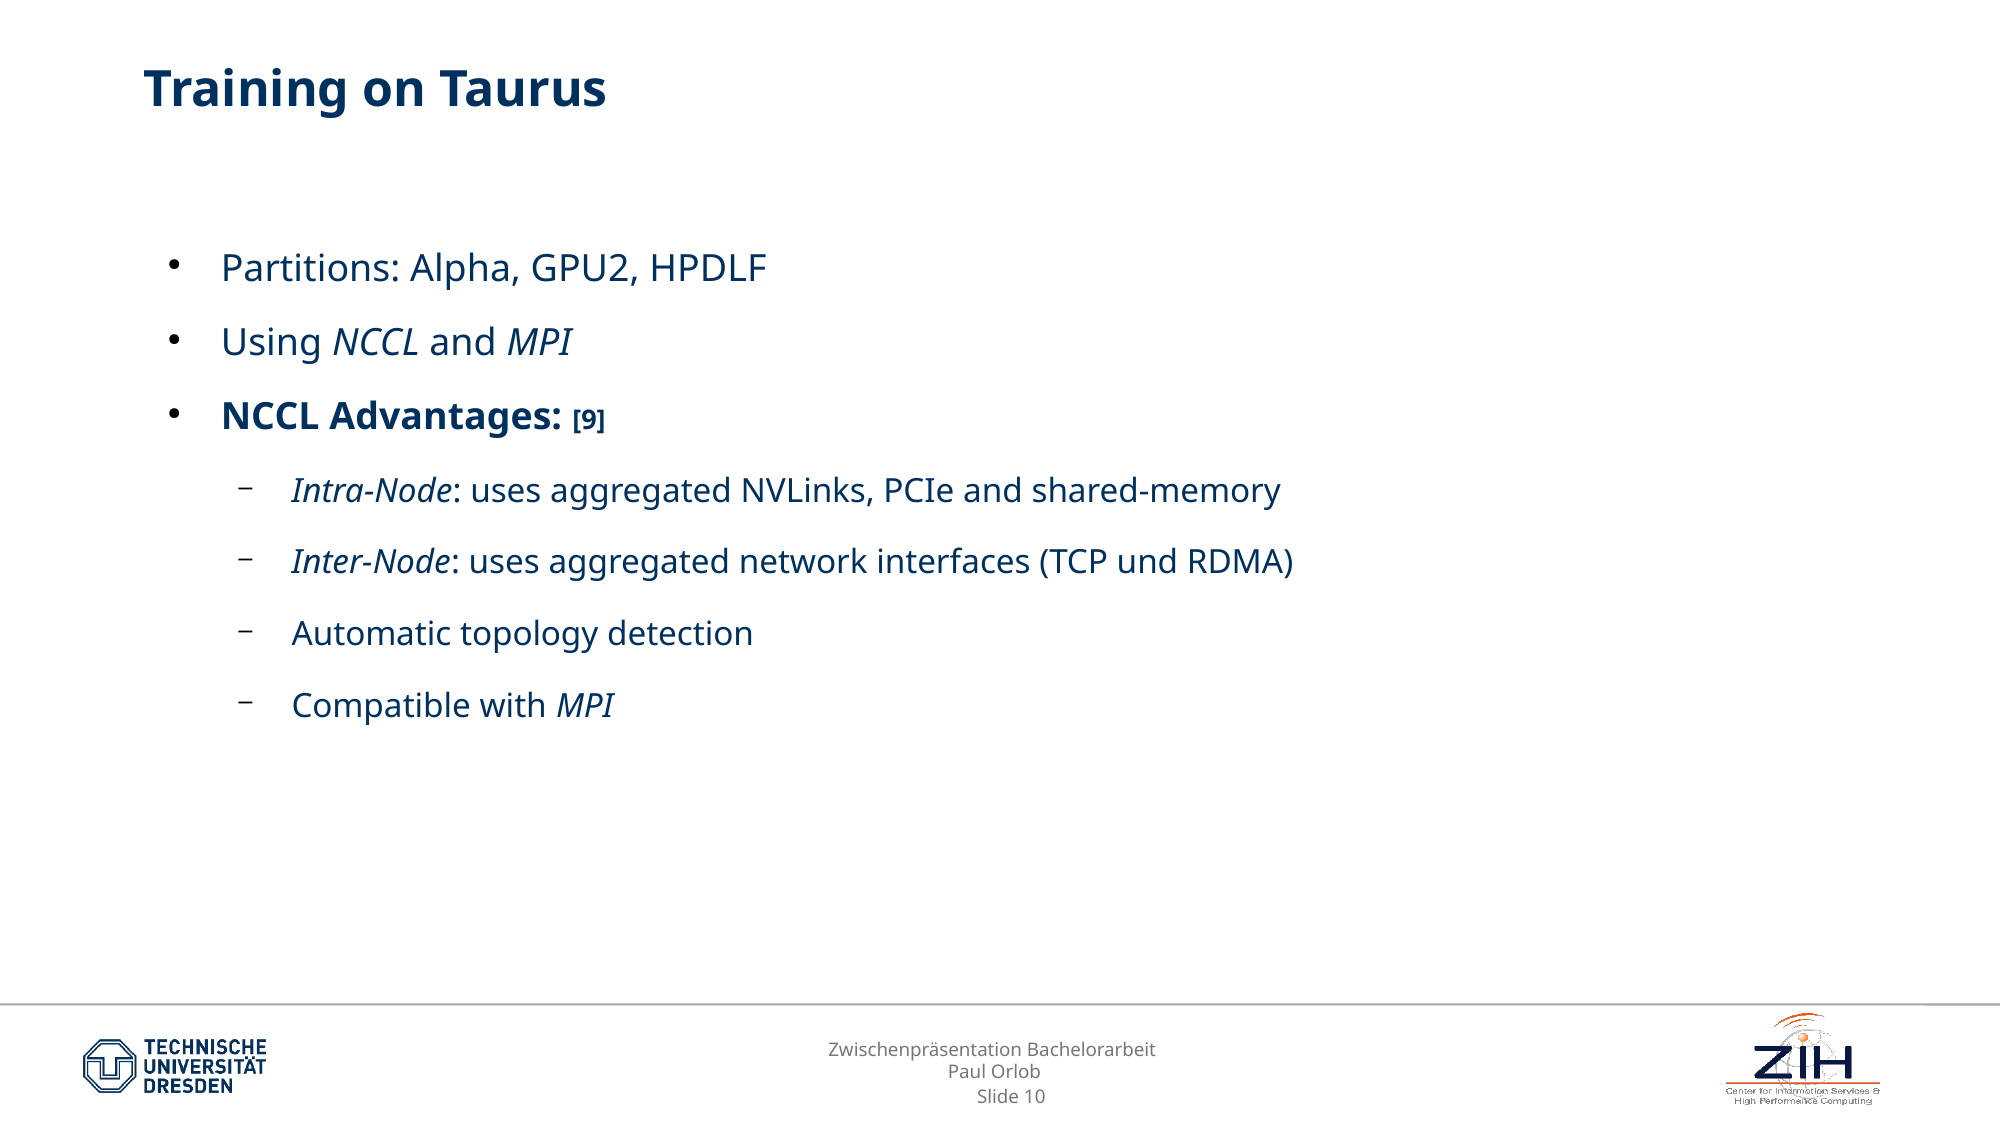

Training on Taurus
# Partitions: Alpha, GPU2, HPDLF
Using NCCL and MPI
NCCL Advantages: [9]
Intra-Node: uses aggregated NVLinks, PCIe and shared-memory
Inter-Node: uses aggregated network interfaces (TCP und RDMA)
Automatic topology detection
Compatible with MPI